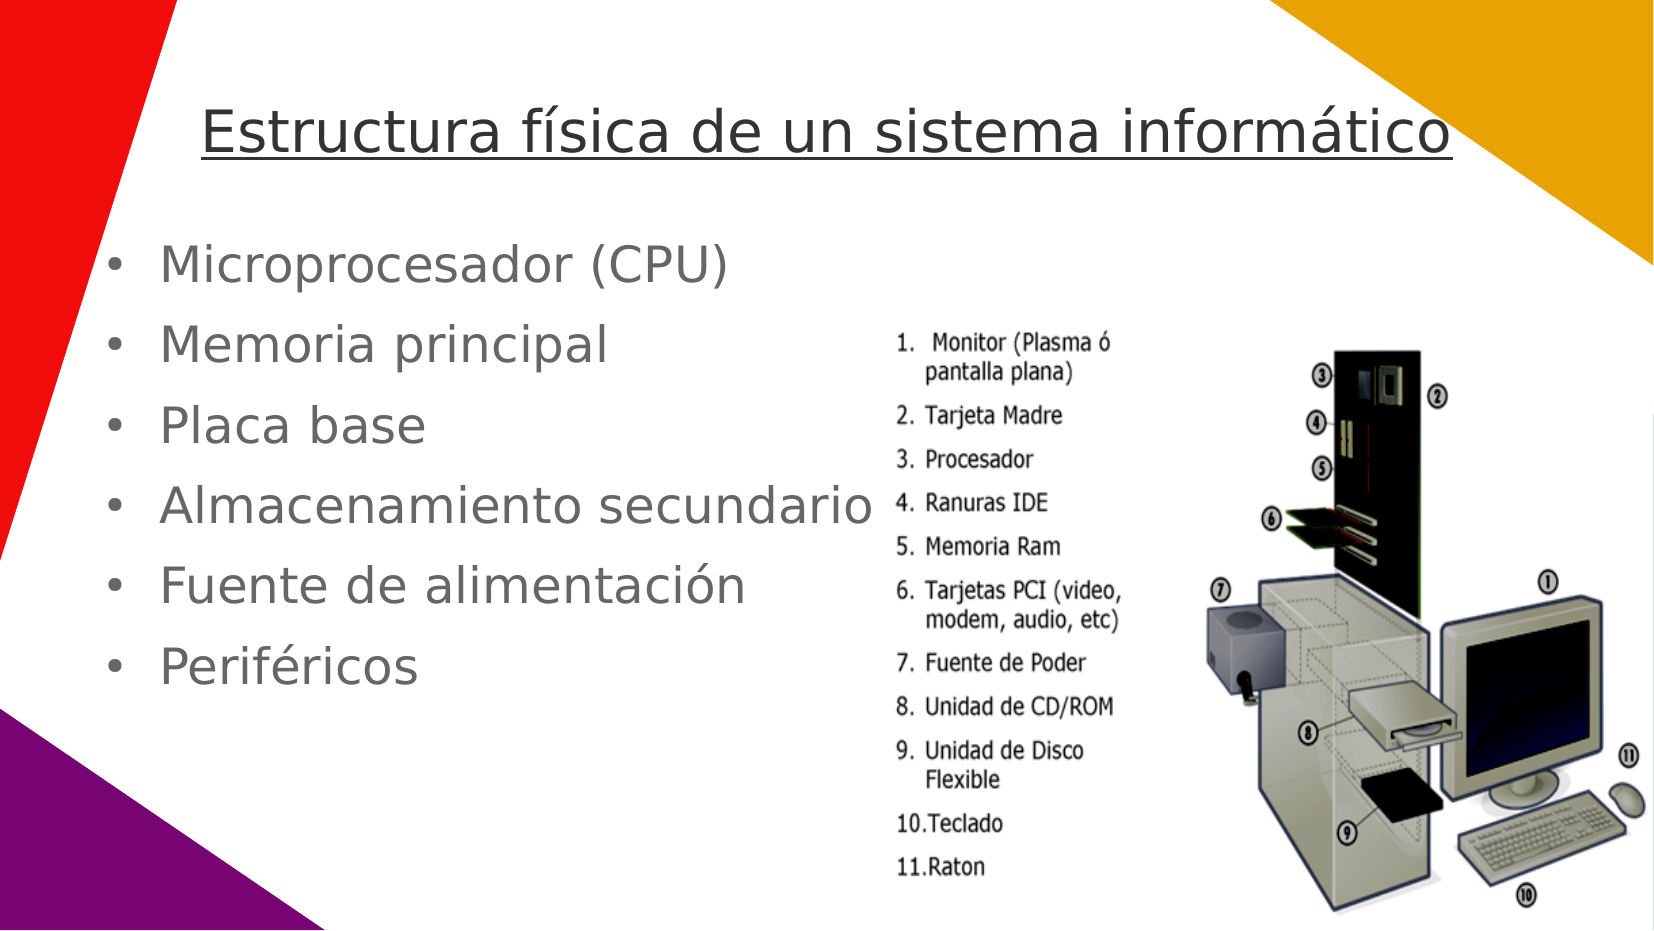

# Estructura física de un sistema informático
Microprocesador (CPU)
Memoria principal
Placa base
Almacenamiento secundario
Fuente de alimentación
Periféricos
4